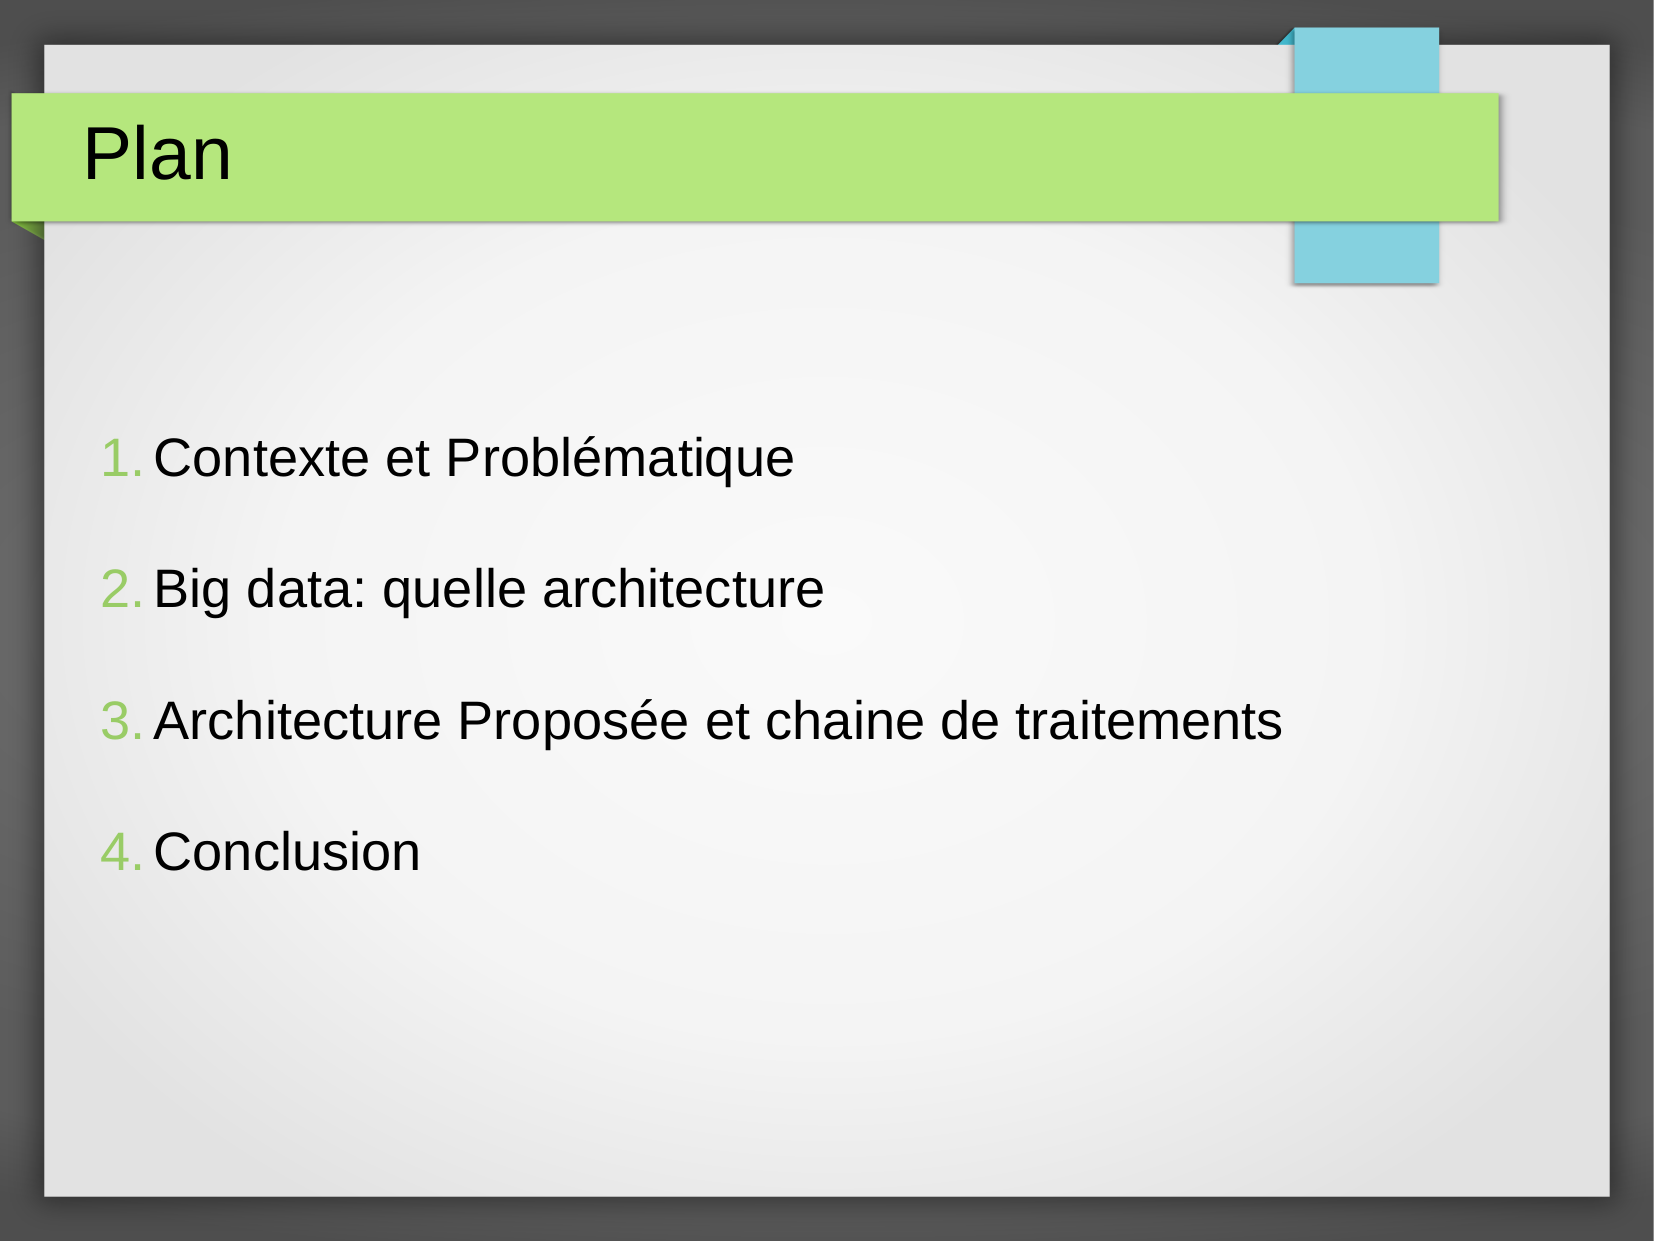

# Plan
Contexte et Problématique
Big data: quelle architecture
Architecture Proposée et chaine de traitements
Conclusion